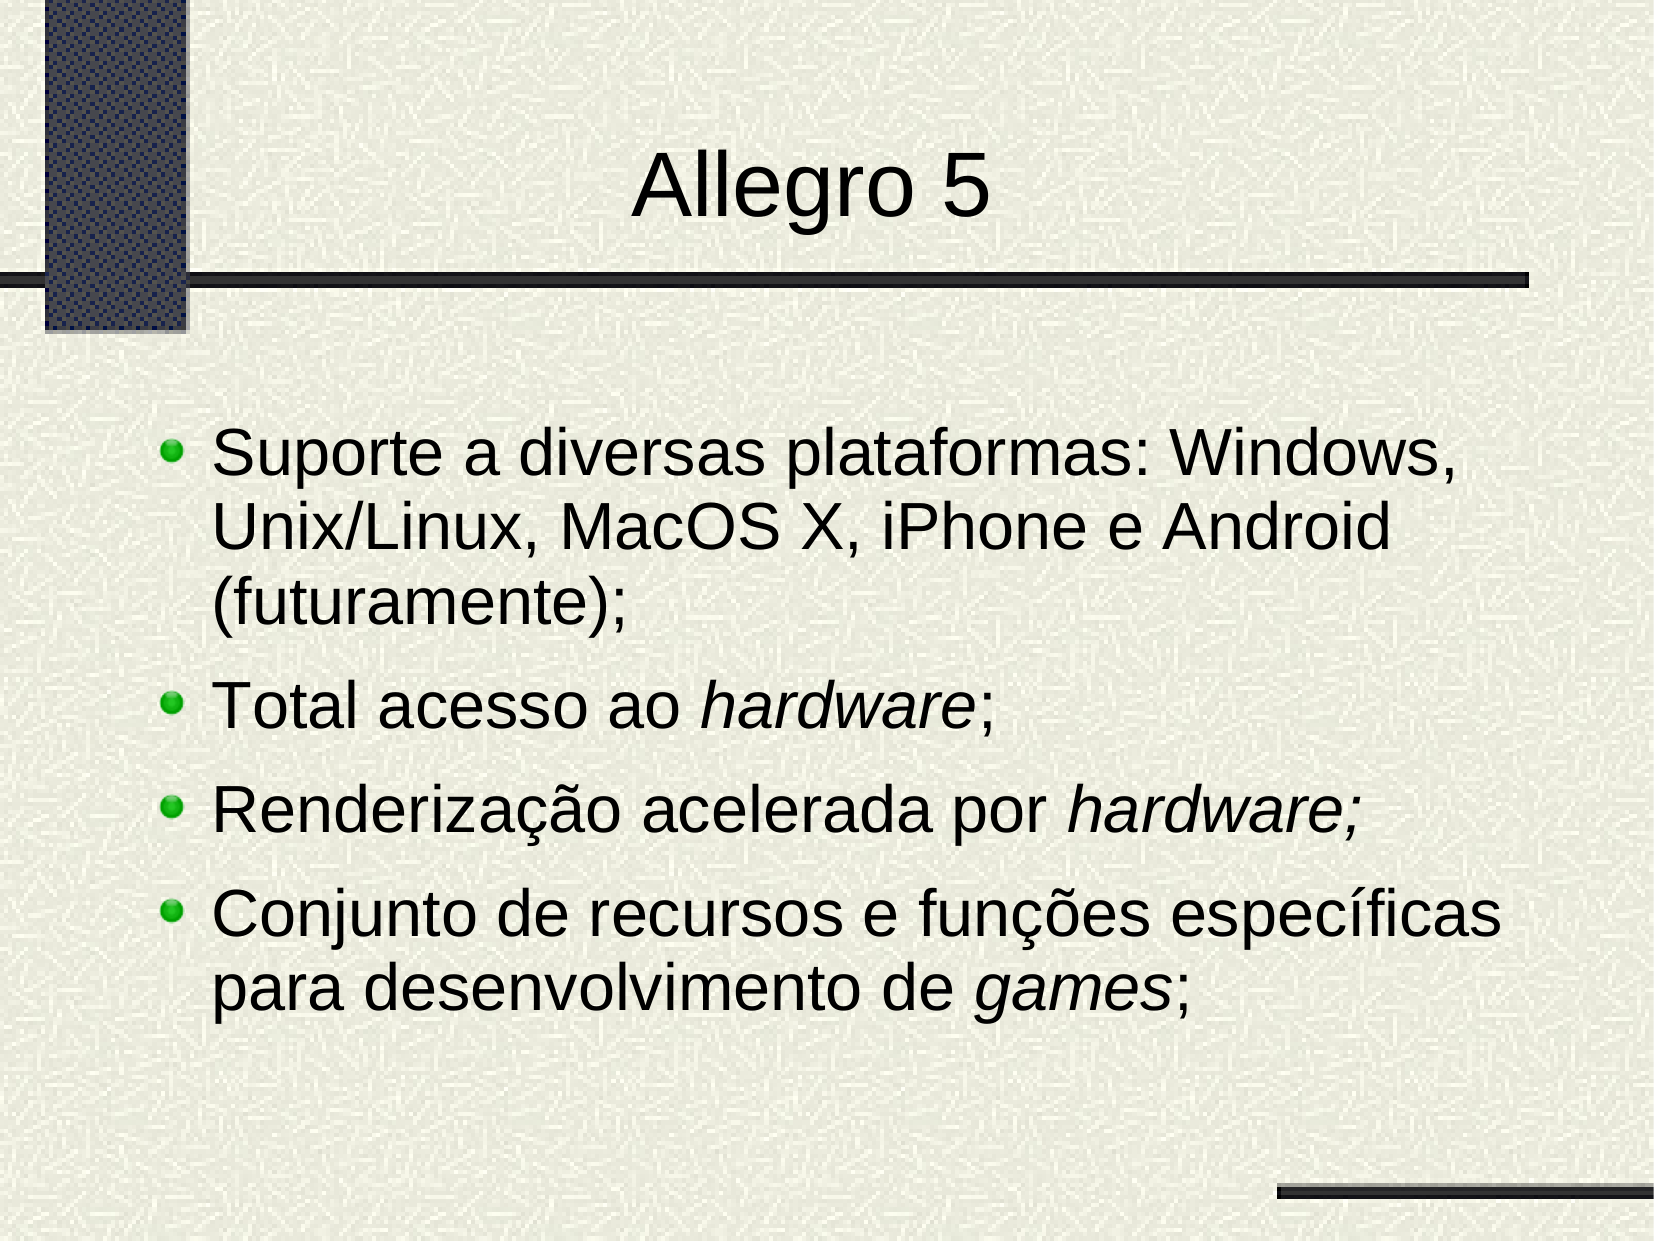

Allegro 5
Suporte a diversas plataformas: Windows, Unix/Linux, MacOS X, iPhone e Android (futuramente);
Total acesso ao hardware;
Renderização acelerada por hardware;
Conjunto de recursos e funções específicas para desenvolvimento de games;